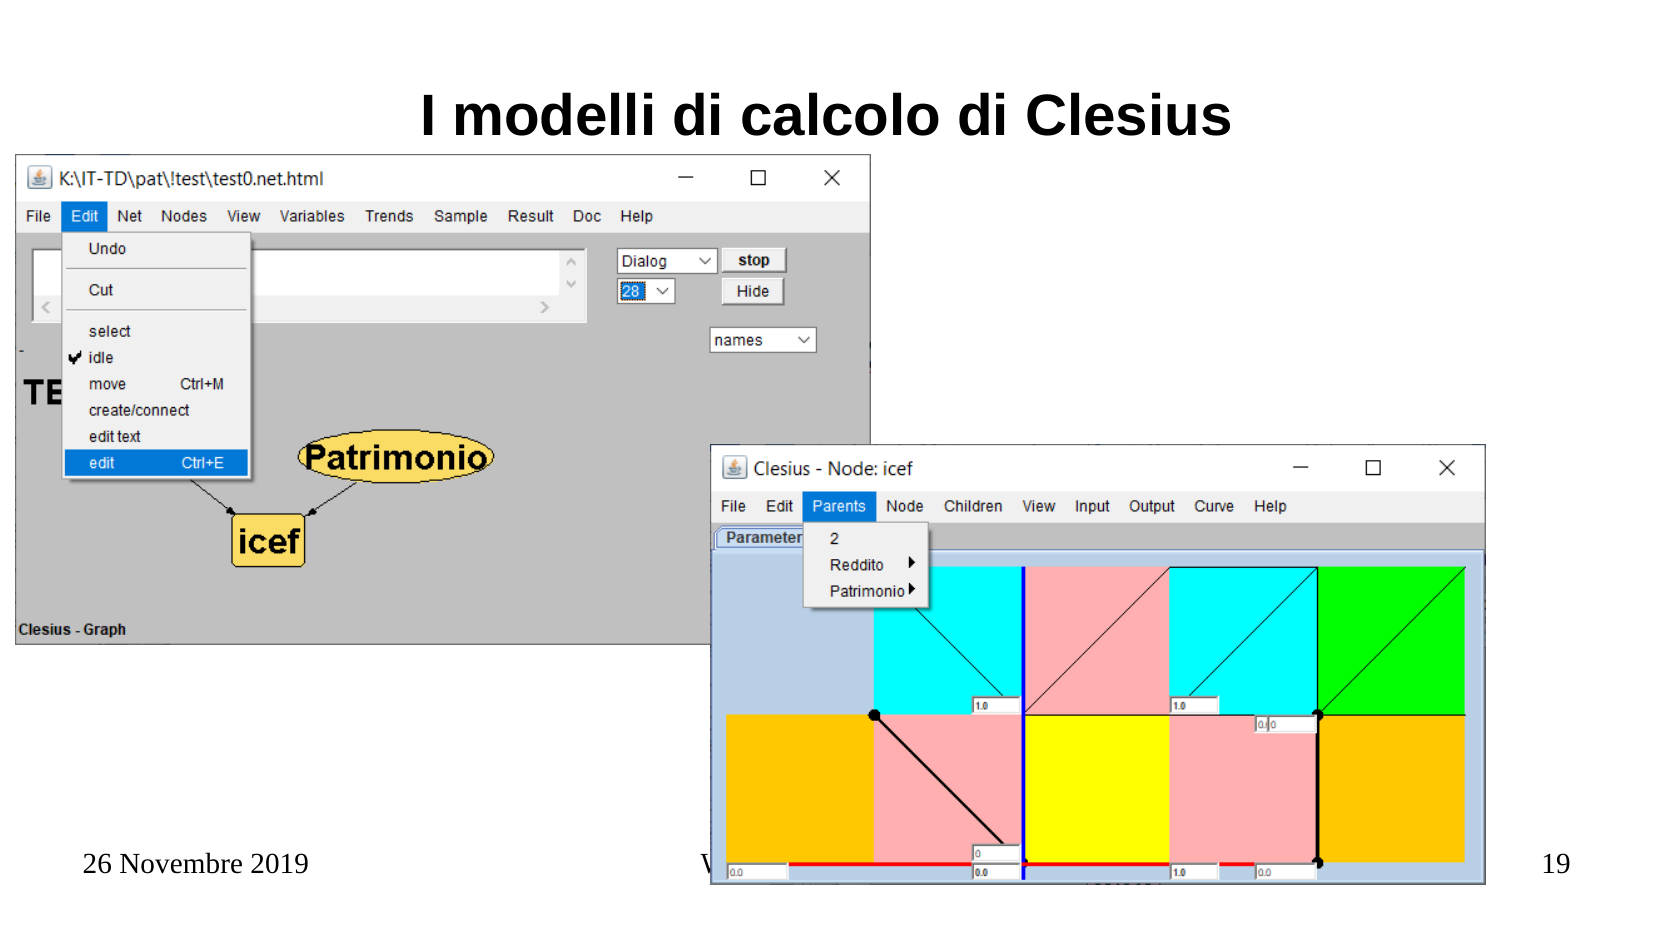

# I modelli di calcolo di Clesius
26 Novembre 2019
W.J.Irler -Clesius Srl.
19